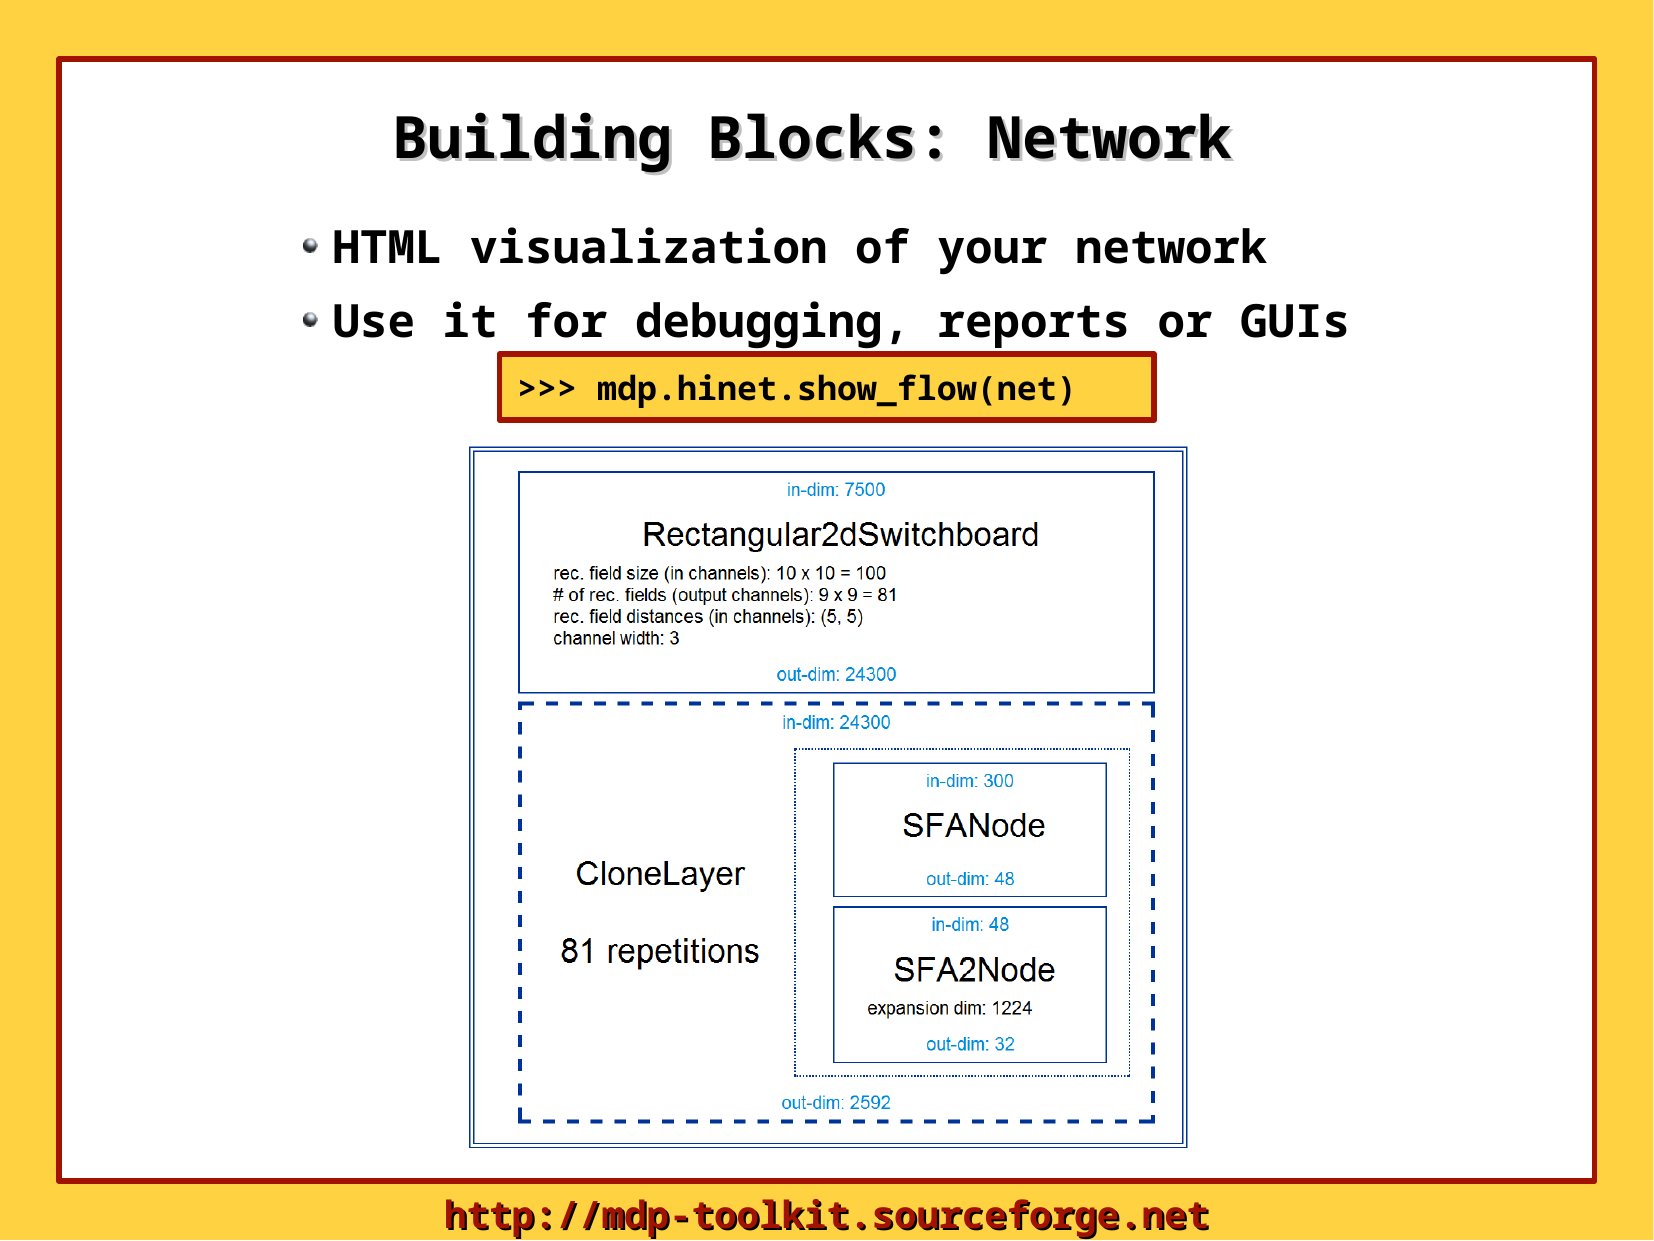

Building Blocks: Network
HTML visualization of your network
Use it for debugging, reports or GUIs
>>> mdp.hinet.show_flow(net)